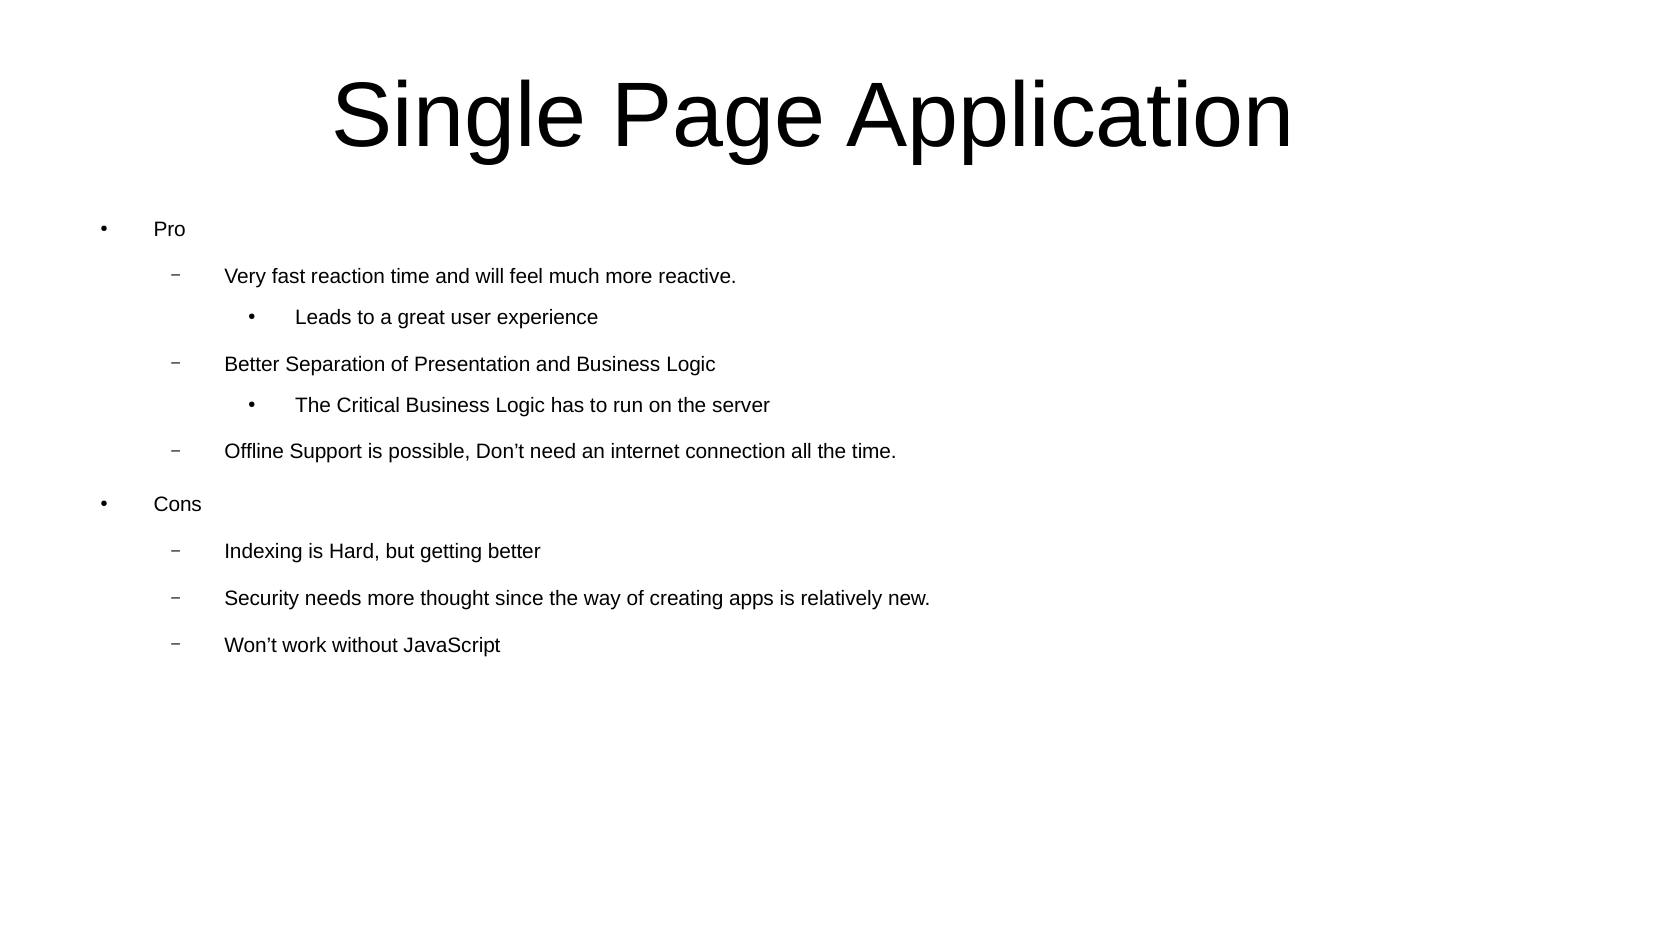

# Single Page Application
Pro
Very fast reaction time and will feel much more reactive.
Leads to a great user experience
Better Separation of Presentation and Business Logic
The Critical Business Logic has to run on the server
Offline Support is possible, Don’t need an internet connection all the time.
Cons
Indexing is Hard, but getting better
Security needs more thought since the way of creating apps is relatively new.
Won’t work without JavaScript